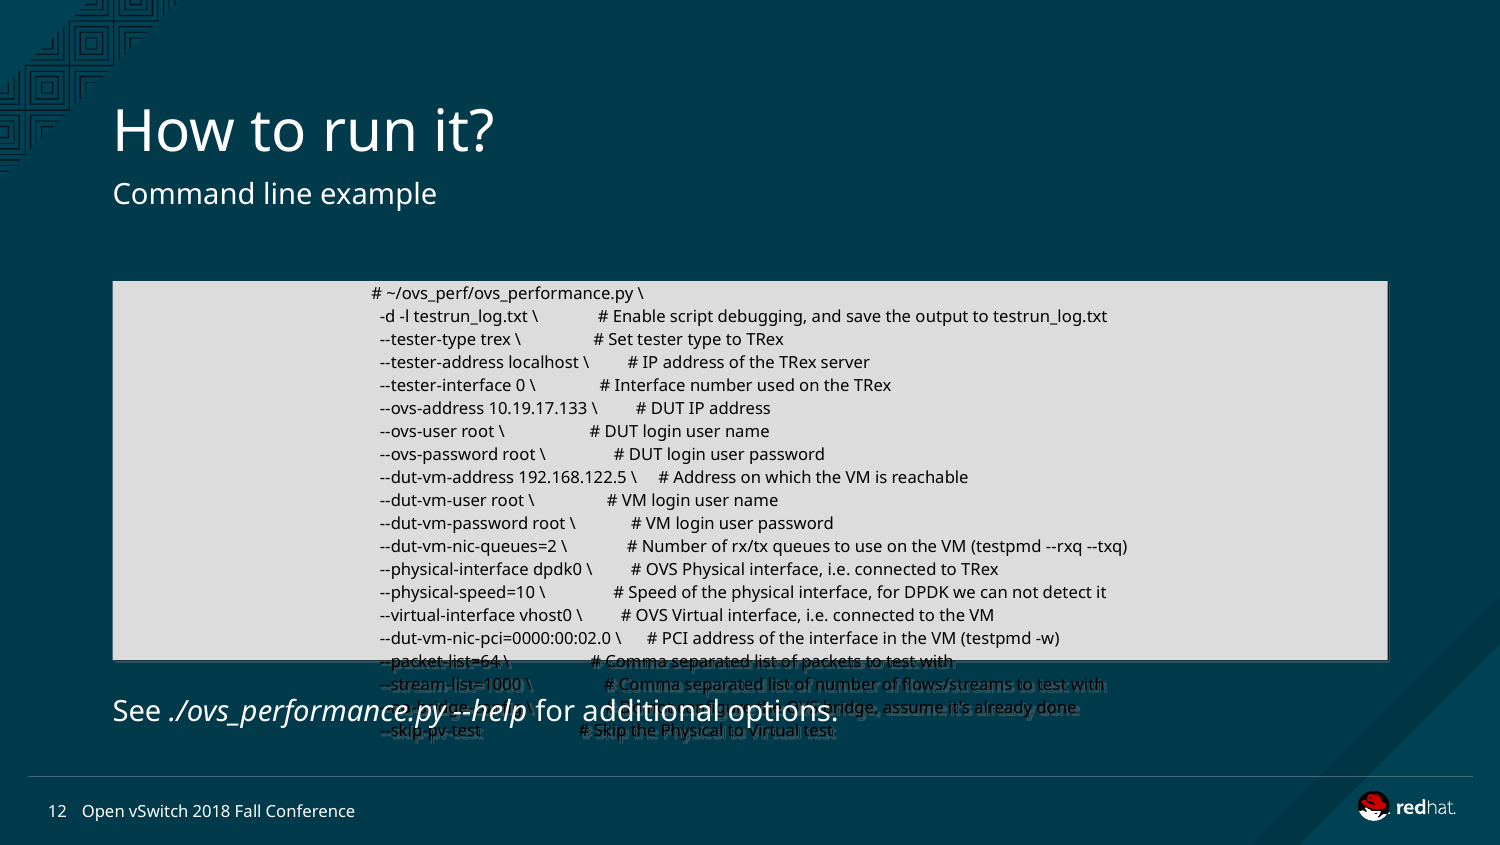

# How to run it?
Command line example
# ~/ovs_perf/ovs_performance.py \
 -d -l testrun_log.txt \ # Enable script debugging, and save the output to testrun_log.txt
 --tester-type trex \ # Set tester type to TRex
 --tester-address localhost \ # IP address of the TRex server
 --tester-interface 0 \ # Interface number used on the TRex
 --ovs-address 10.19.17.133 \ # DUT IP address
 --ovs-user root \ # DUT login user name
 --ovs-password root \ # DUT login user password
 --dut-vm-address 192.168.122.5 \ # Address on which the VM is reachable
 --dut-vm-user root \ # VM login user name
 --dut-vm-password root \ # VM login user password
 --dut-vm-nic-queues=2 \ # Number of rx/tx queues to use on the VM (testpmd --rxq --txq)
 --physical-interface dpdk0 \ # OVS Physical interface, i.e. connected to TRex
 --physical-speed=10 \ # Speed of the physical interface, for DPDK we can not detect it
 --virtual-interface vhost0 \ # OVS Virtual interface, i.e. connected to the VM
 --dut-vm-nic-pci=0000:00:02.0 \ # PCI address of the interface in the VM (testpmd -w)
 --packet-list=64 \ # Comma separated list of packets to test with
 --stream-list=1000 \ # Comma separated list of number of flows/streams to test with
 --no-bridge-config \ # Do not configure the OVS bridge, assume it's already done
 --skip-pv-test # Skip the Physical to Virtual test
See ./ovs_performance.py --help for additional options.
12
Open vSwitch 2018 Fall Conference